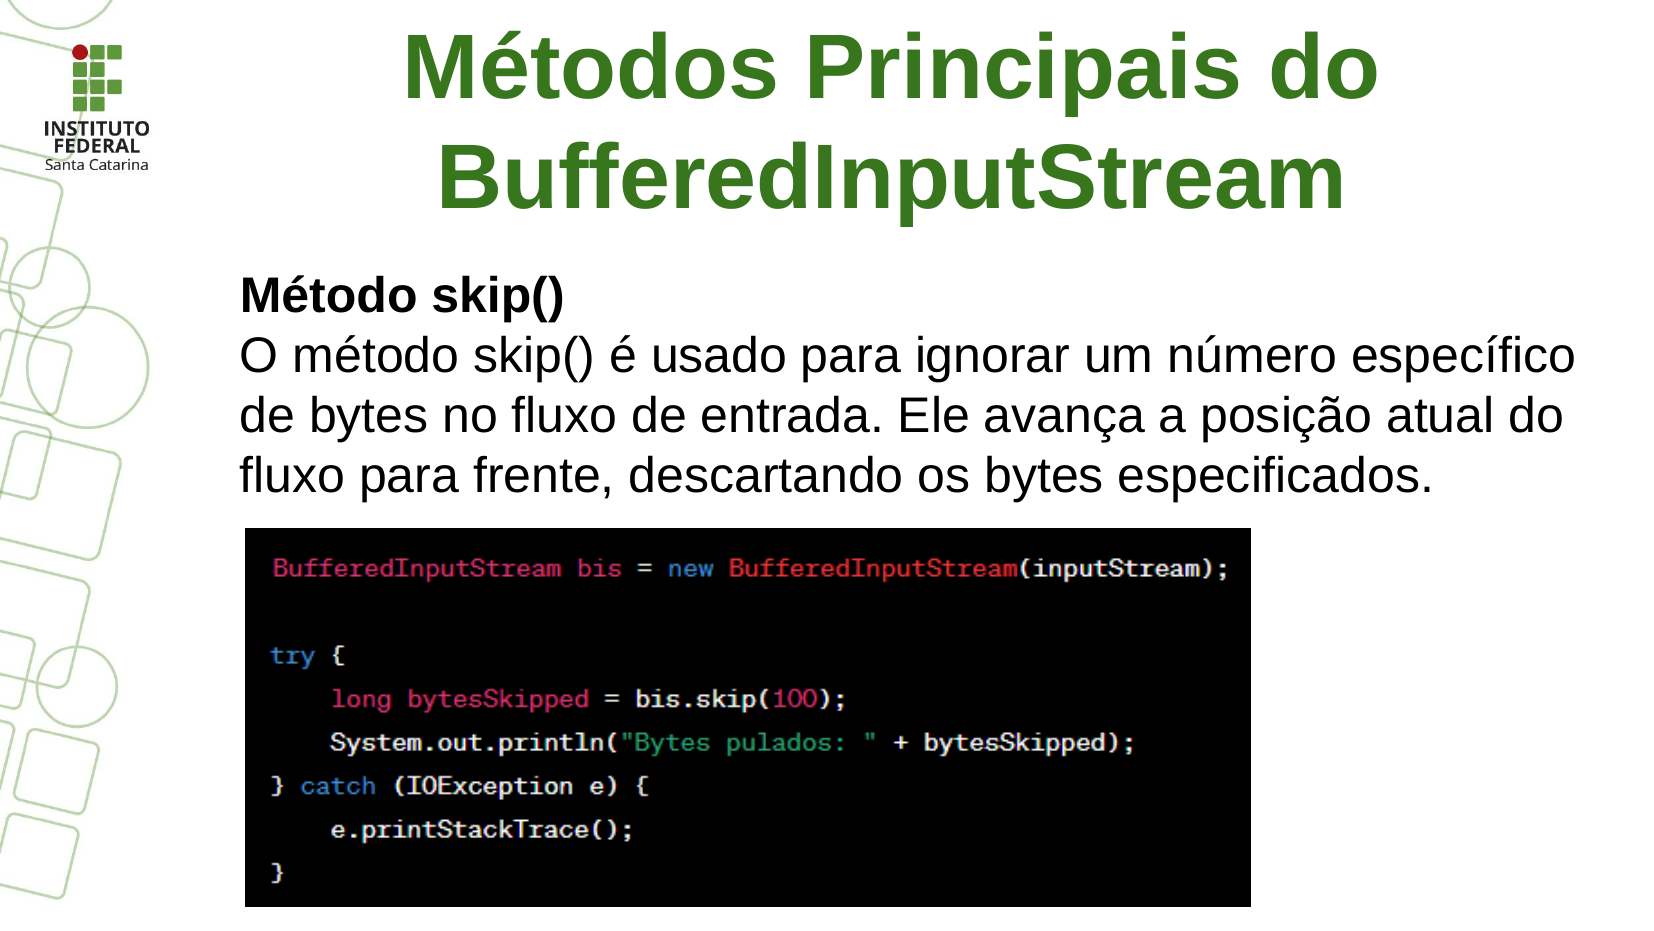

# Métodos Principais do BufferedInputStream
Método skip()
O método skip() é usado para ignorar um número específico de bytes no fluxo de entrada. Ele avança a posição atual do fluxo para frente, descartando os bytes especificados.